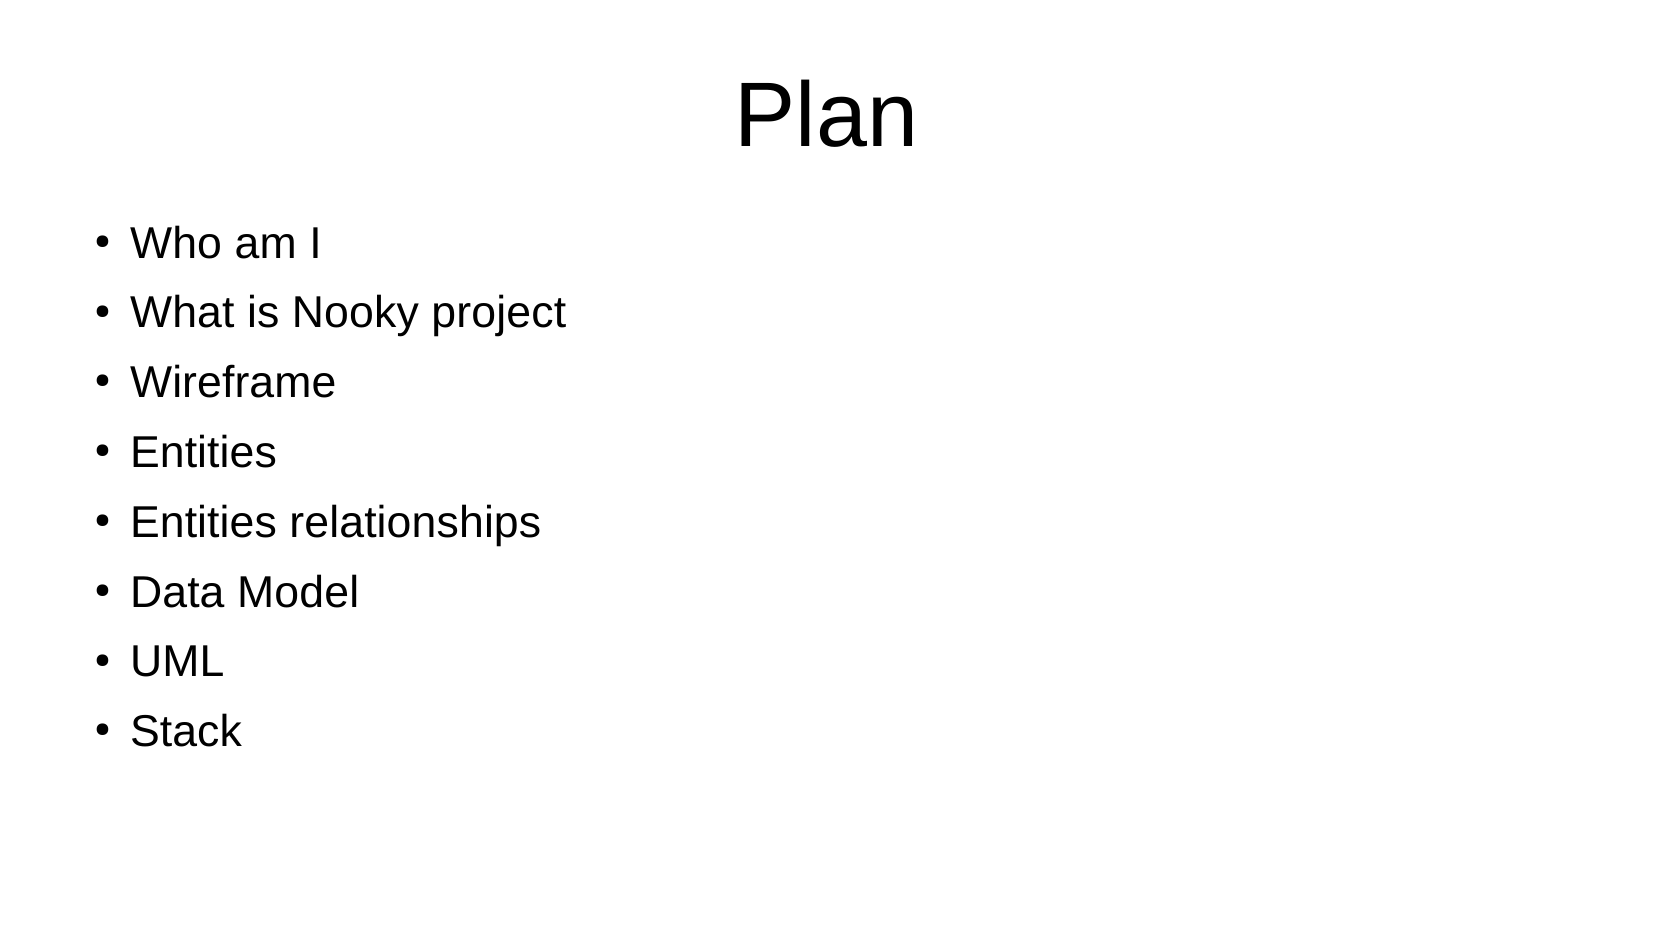

# Plan
Who am I
What is Nooky project
Wireframe
Entities
Entities relationships
Data Model
UML
Stack